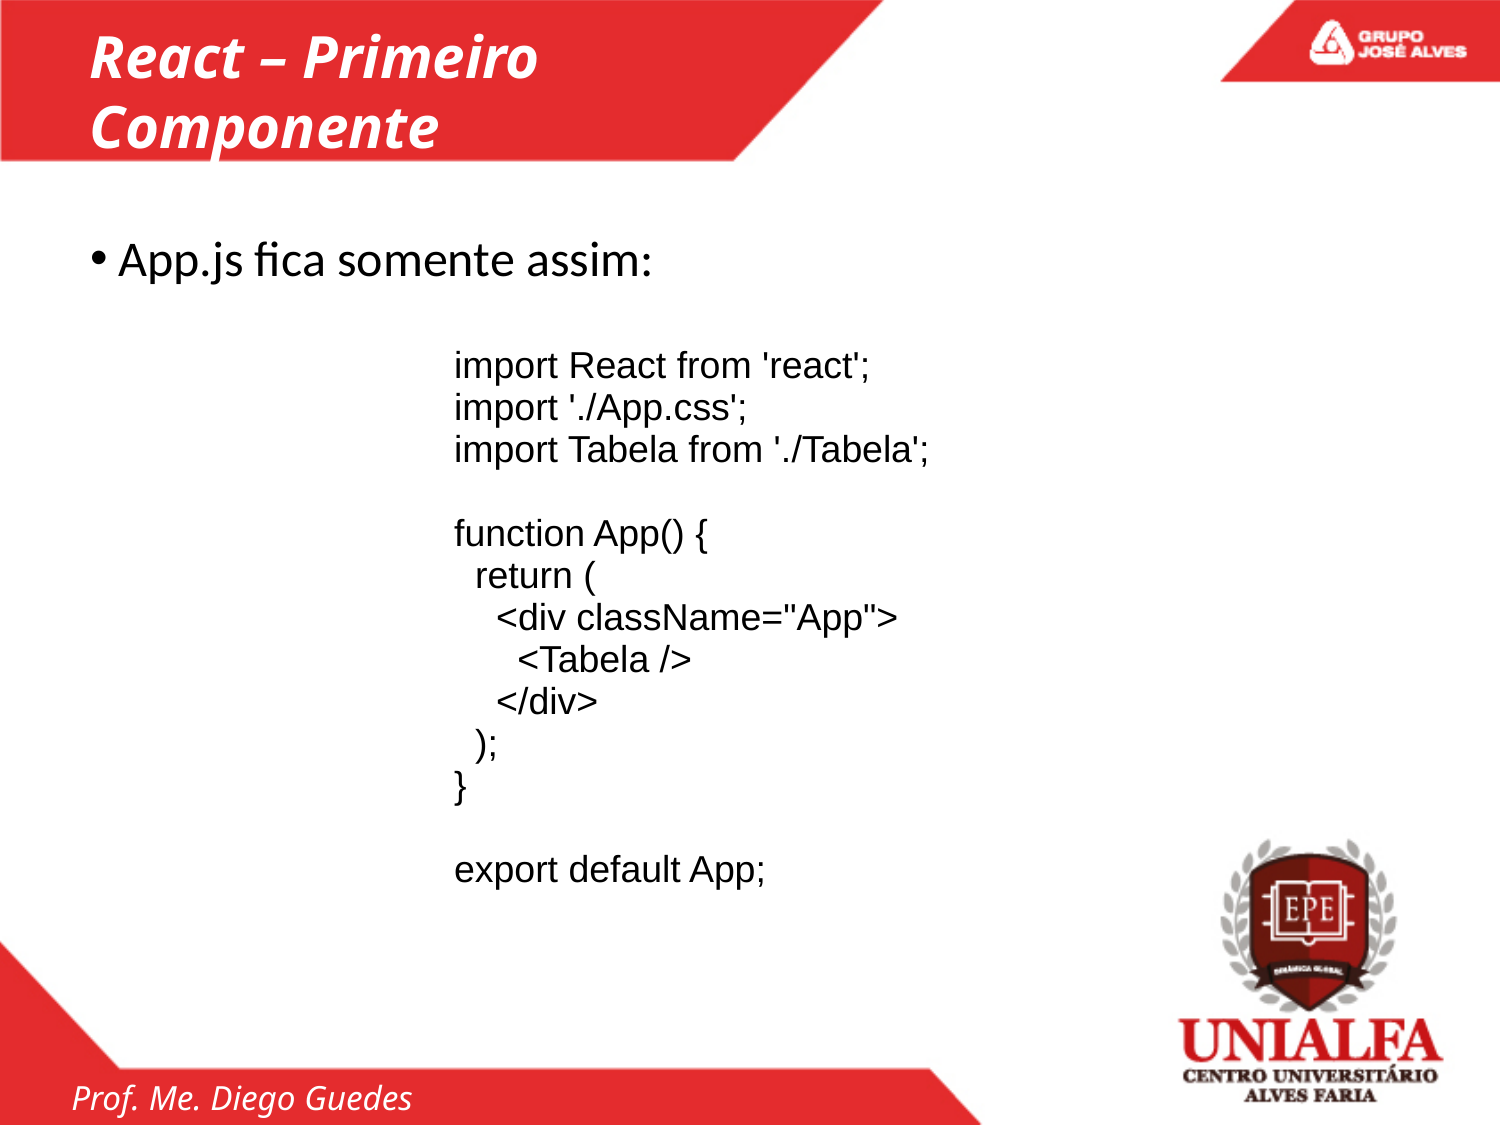

React – Primeiro Componente
# App.js fica somente assim:
import React from 'react';
import './App.css';
import Tabela from './Tabela';
function App() {
 return (
 <div className="App">
 <Tabela />
 </div>
 );
}
export default App;
Prof. Me. Diego Guedes